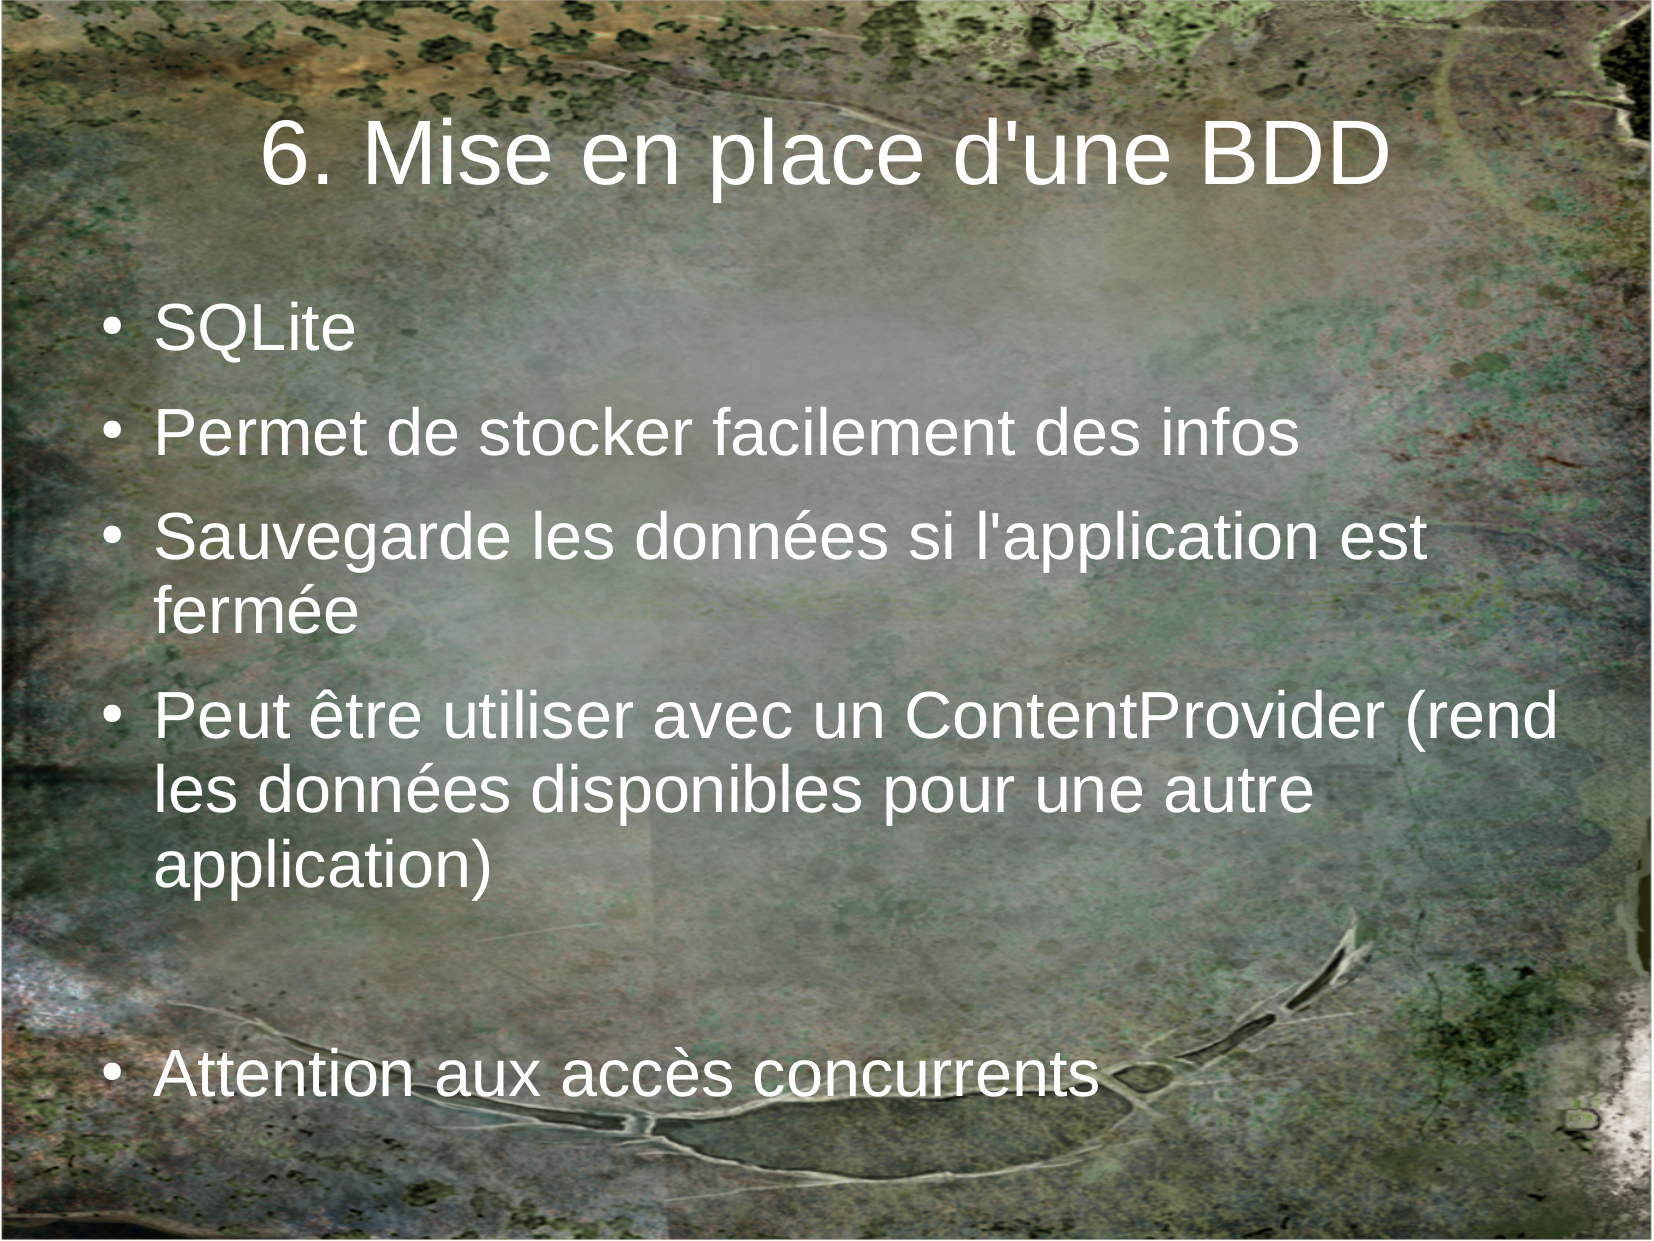

# 6. Mise en place d'une BDD
SQLite
Permet de stocker facilement des infos
Sauvegarde les données si l'application est fermée
Peut être utiliser avec un ContentProvider (rend les données disponibles pour une autre application)
Attention aux accès concurrents